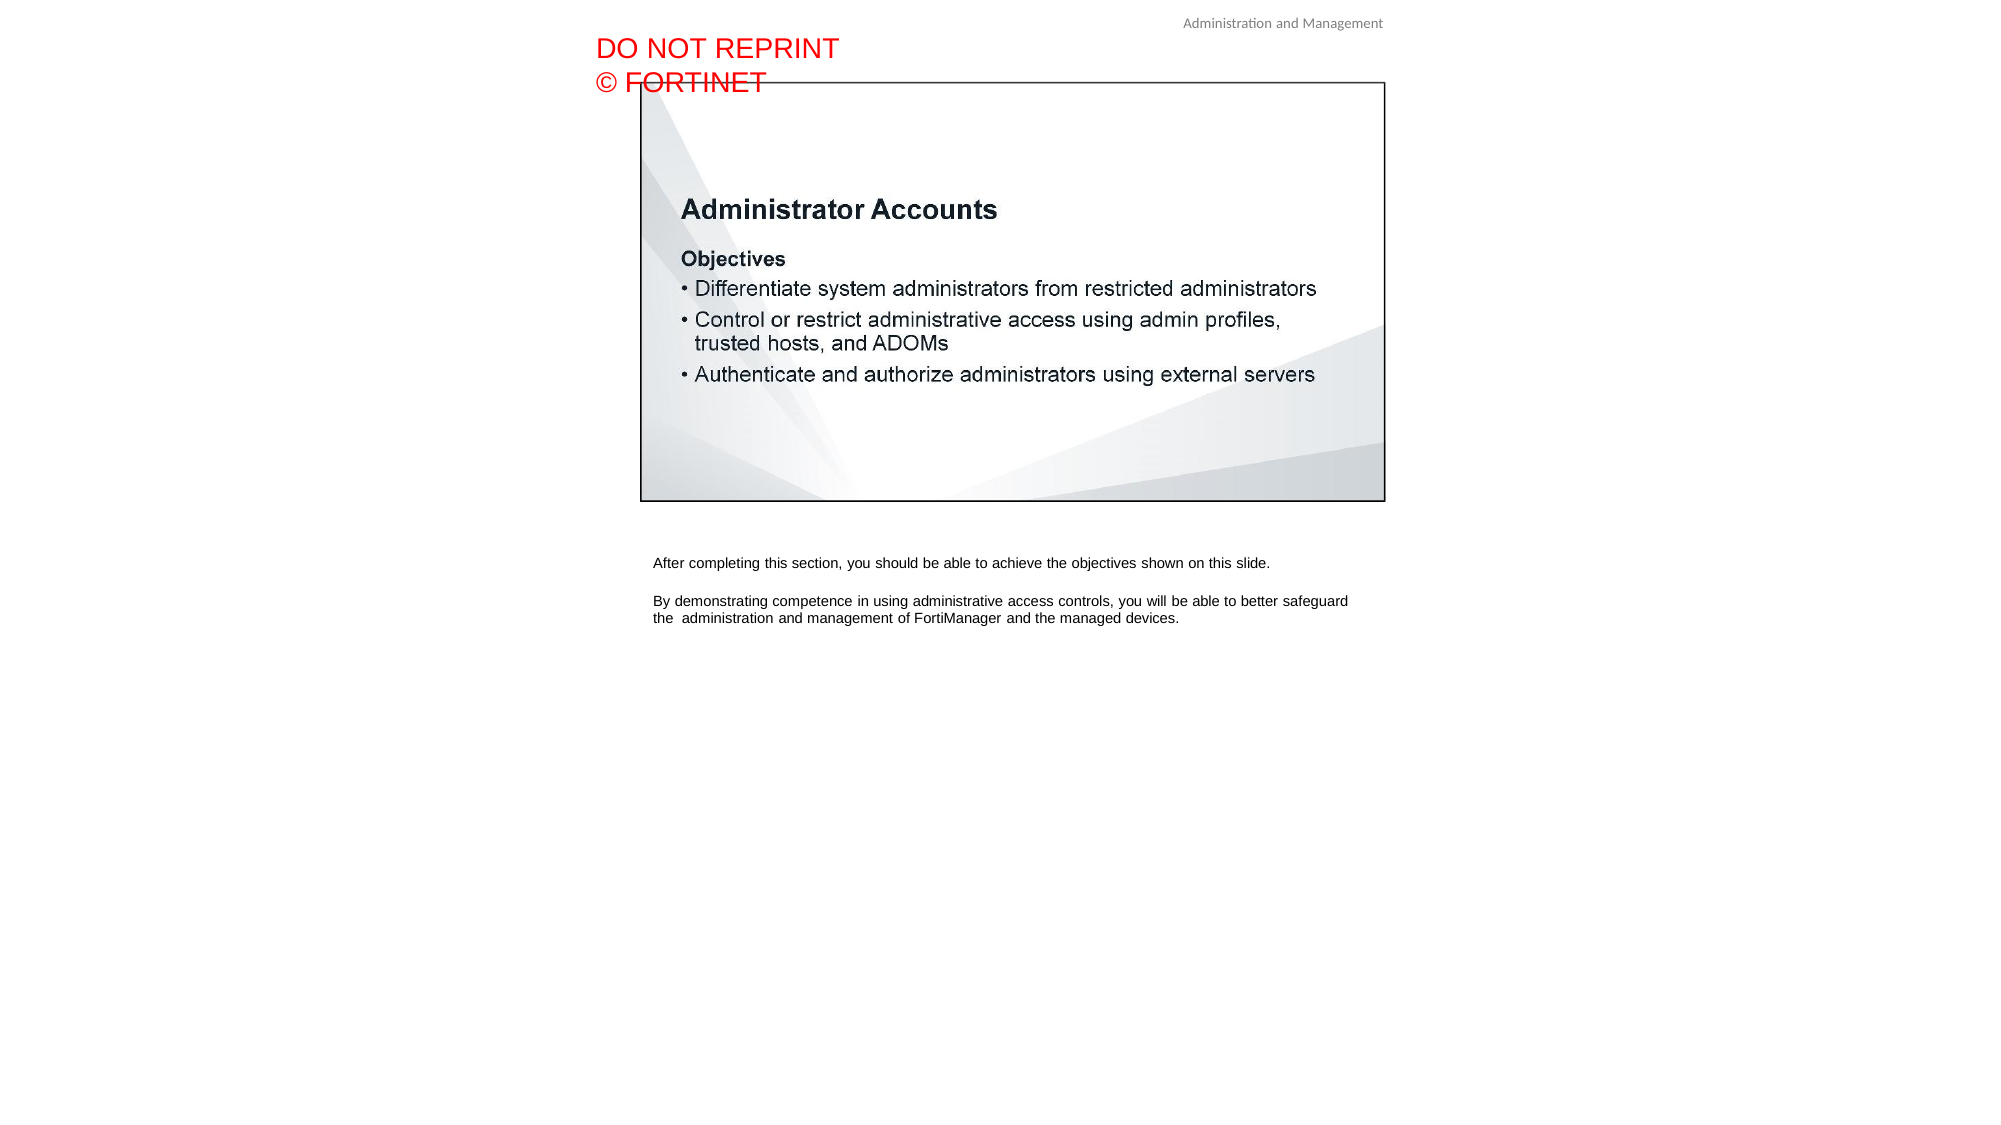

Administration and Management
DO NOT REPRINT
© FORTINET
After completing this section, you should be able to achieve the objectives shown on this slide.
By demonstrating competence in using administrative access controls, you will be able to better safeguard the administration and management of FortiManager and the managed devices.
FortiManager 6.2 Study Guide
1